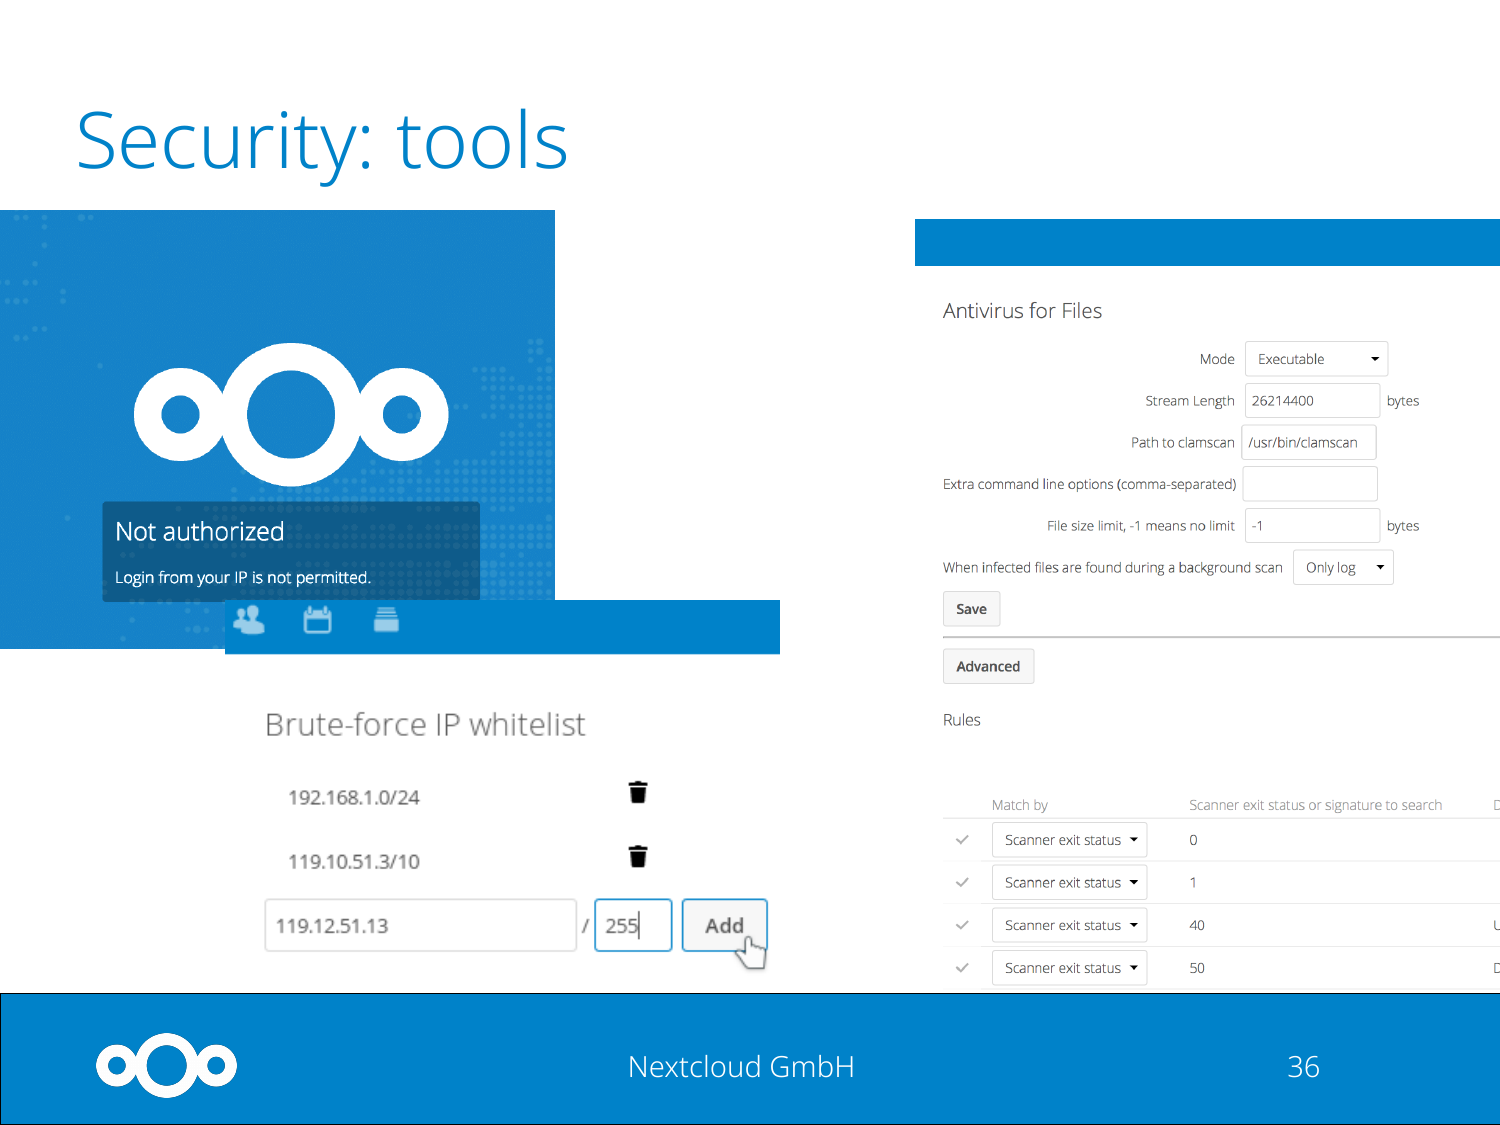

# Security: tools
© struktur AG
36